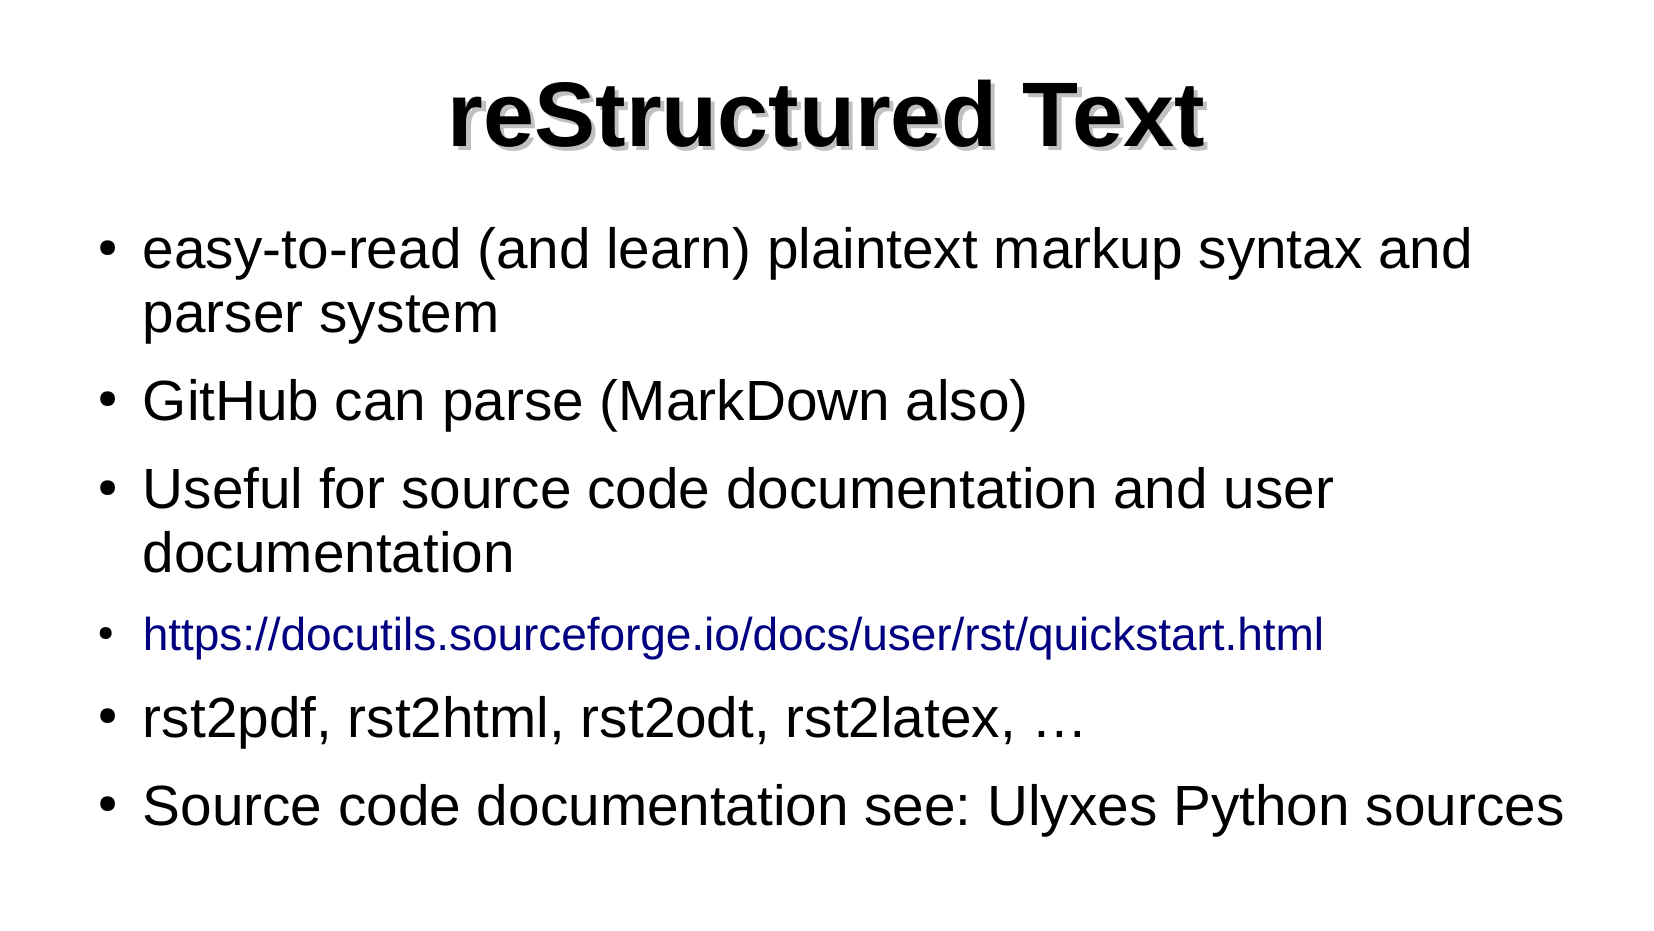

# reStructured Text
easy-to-read (and learn) plaintext markup syntax and parser system
GitHub can parse (MarkDown also)
Useful for source code documentation and user documentation
https://docutils.sourceforge.io/docs/user/rst/quickstart.html
rst2pdf, rst2html, rst2odt, rst2latex, …
Source code documentation see: Ulyxes Python sources